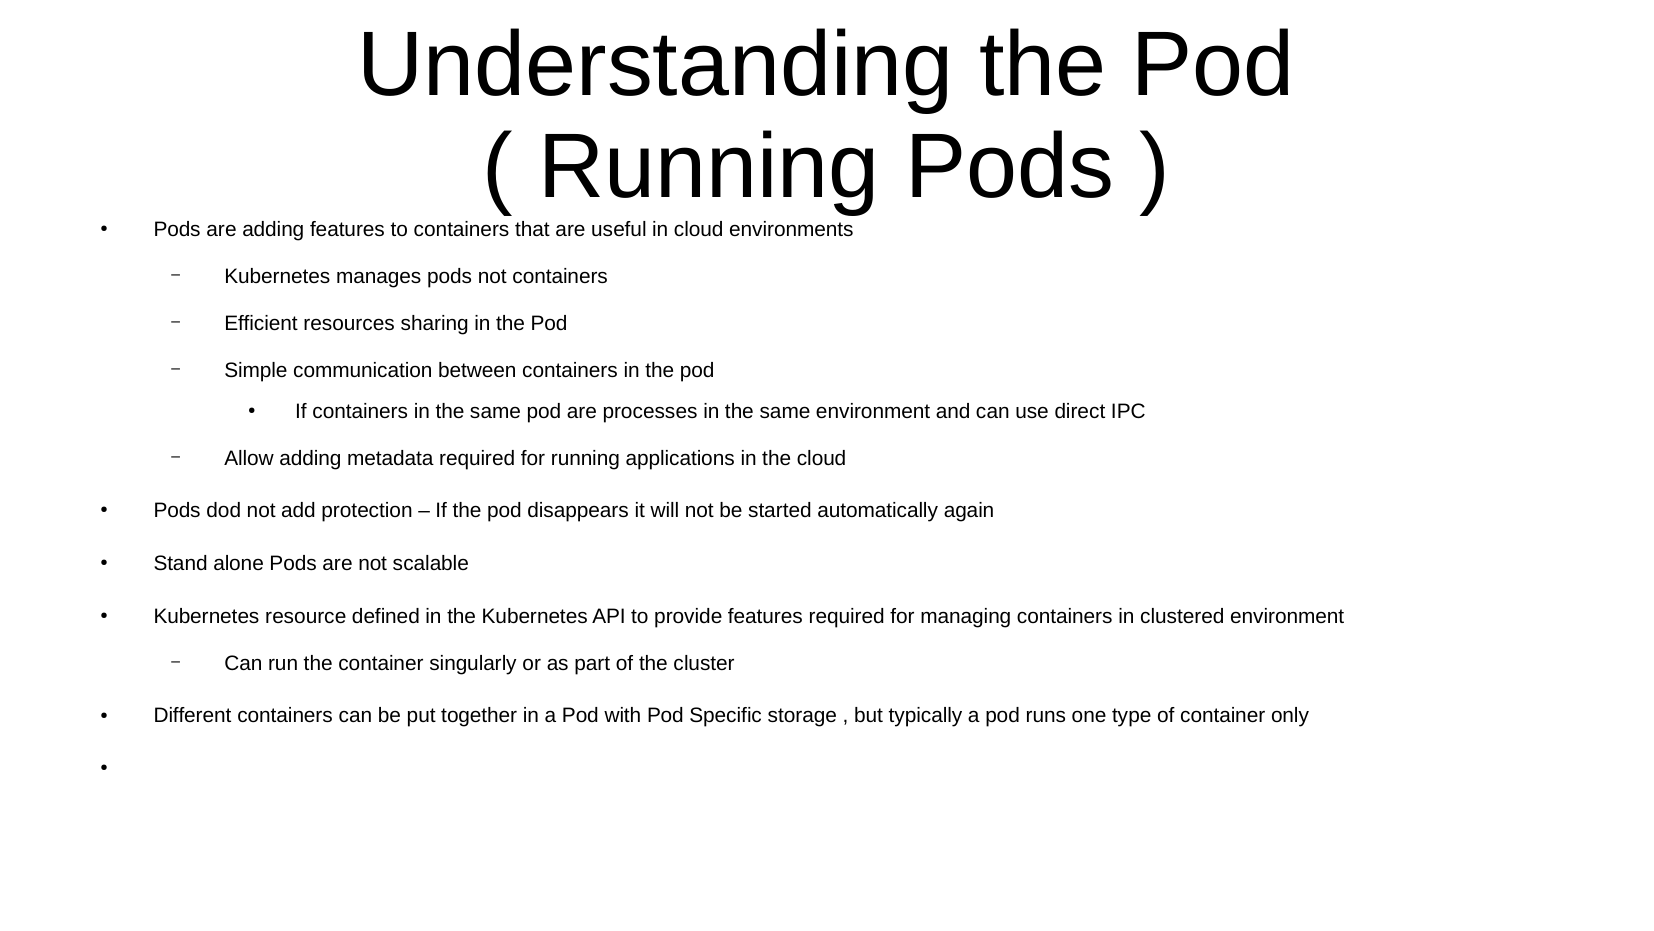

# Understanding the Pod ( Running Pods )
Pods are adding features to containers that are useful in cloud environments
Kubernetes manages pods not containers
Efficient resources sharing in the Pod
Simple communication between containers in the pod
If containers in the same pod are processes in the same environment and can use direct IPC
Allow adding metadata required for running applications in the cloud
Pods dod not add protection – If the pod disappears it will not be started automatically again
Stand alone Pods are not scalable
Kubernetes resource defined in the Kubernetes API to provide features required for managing containers in clustered environment
Can run the container singularly or as part of the cluster
Different containers can be put together in a Pod with Pod Specific storage , but typically a pod runs one type of container only